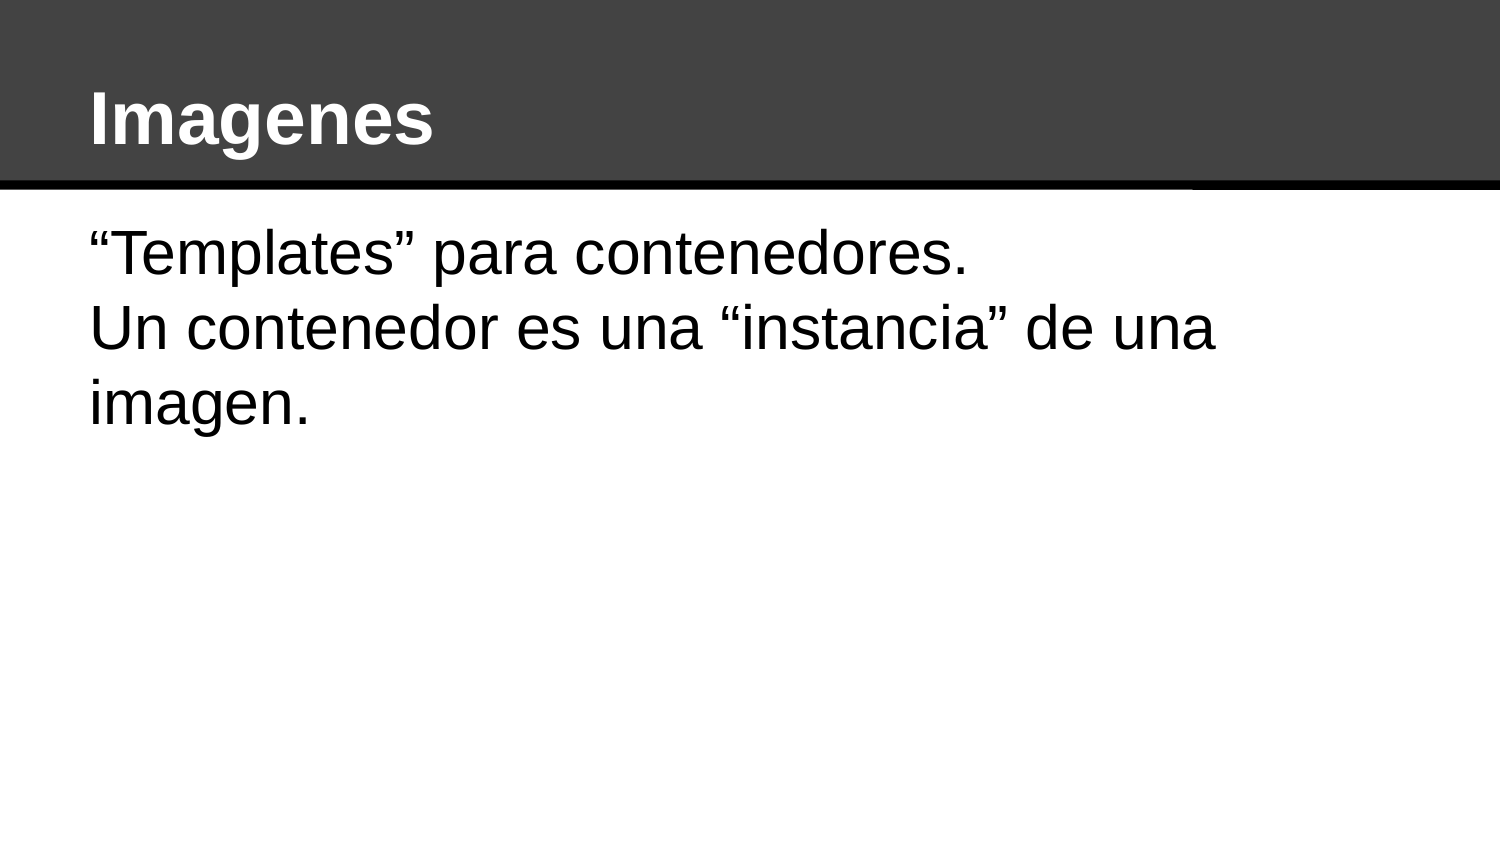

Imagenes
“Templates” para contenedores.
Un contenedor es una “instancia” de una imagen.